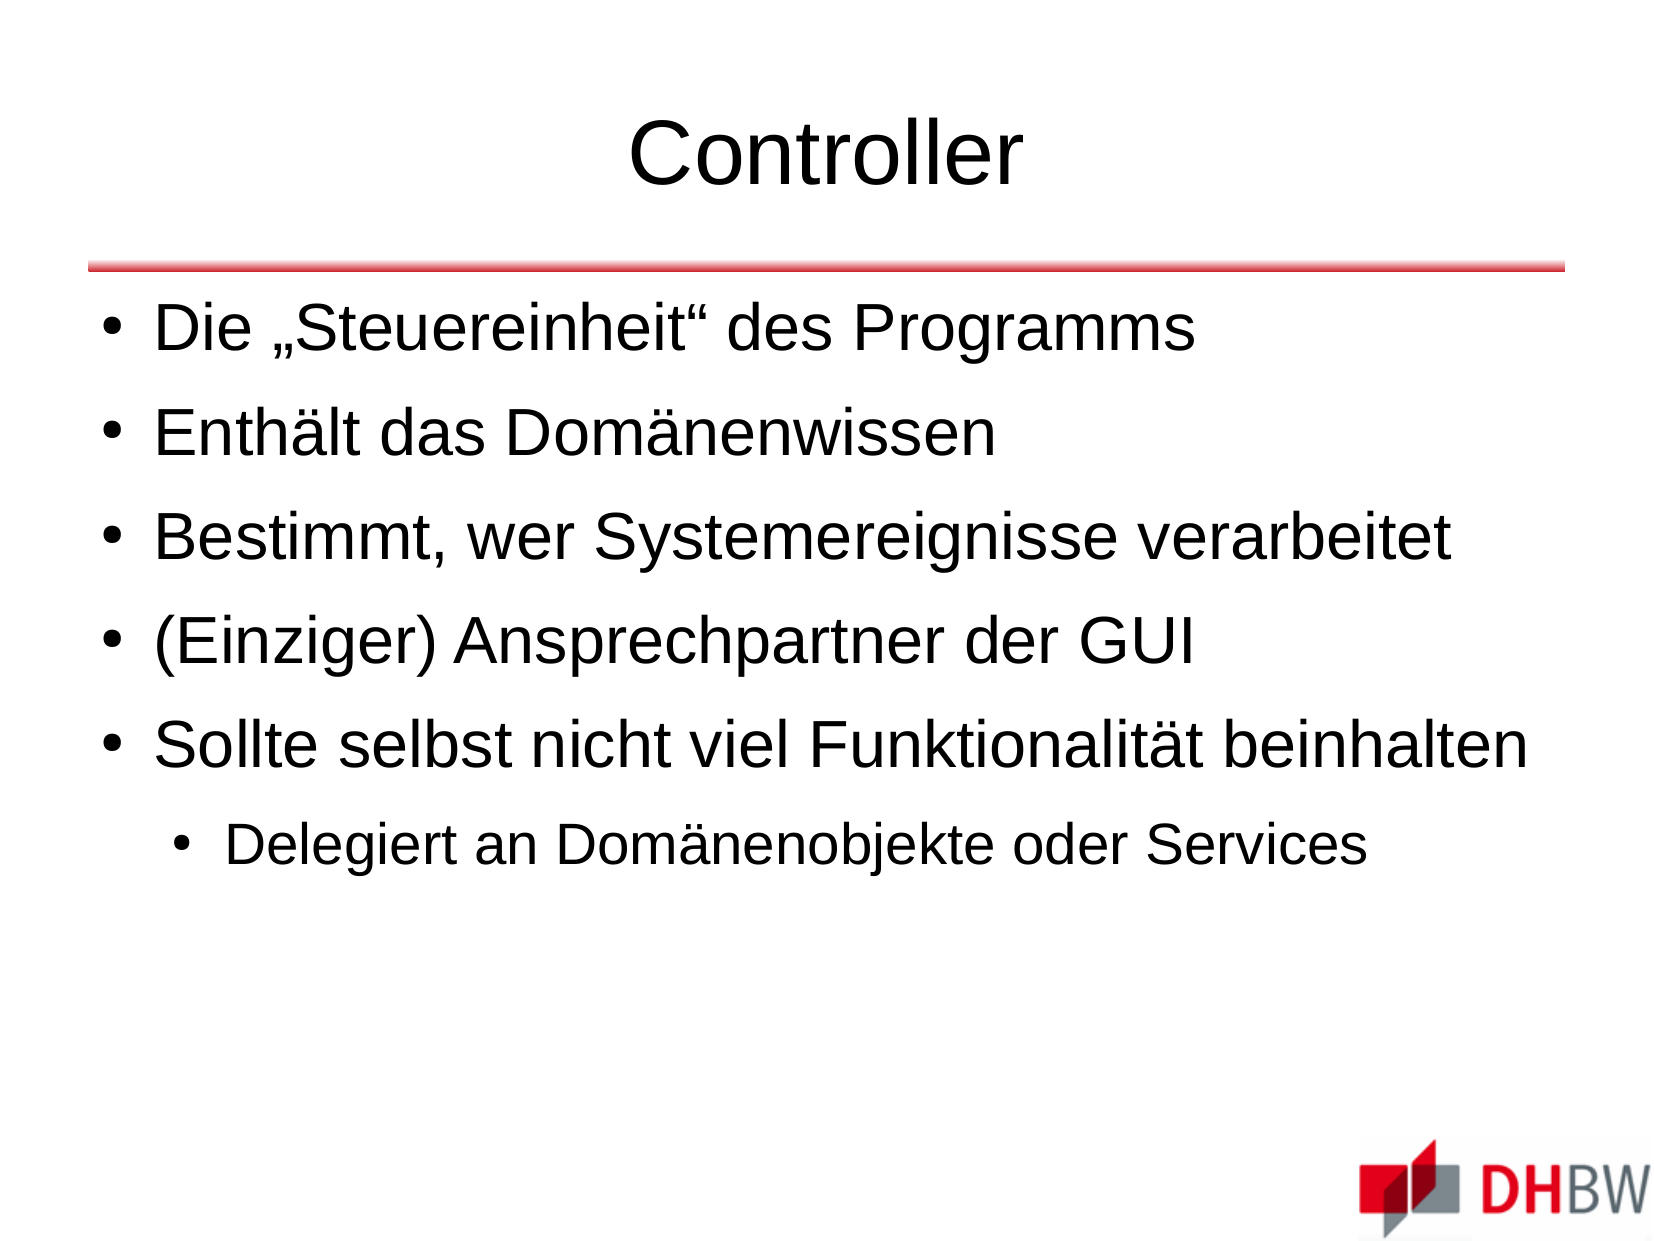

# Controller
Die „Steuereinheit“ des Programms
Enthält das Domänenwissen
Bestimmt, wer Systemereignisse verarbeitet
(Einziger) Ansprechpartner der GUI
Sollte selbst nicht viel Funktionalität beinhalten
Delegiert an Domänenobjekte oder Services